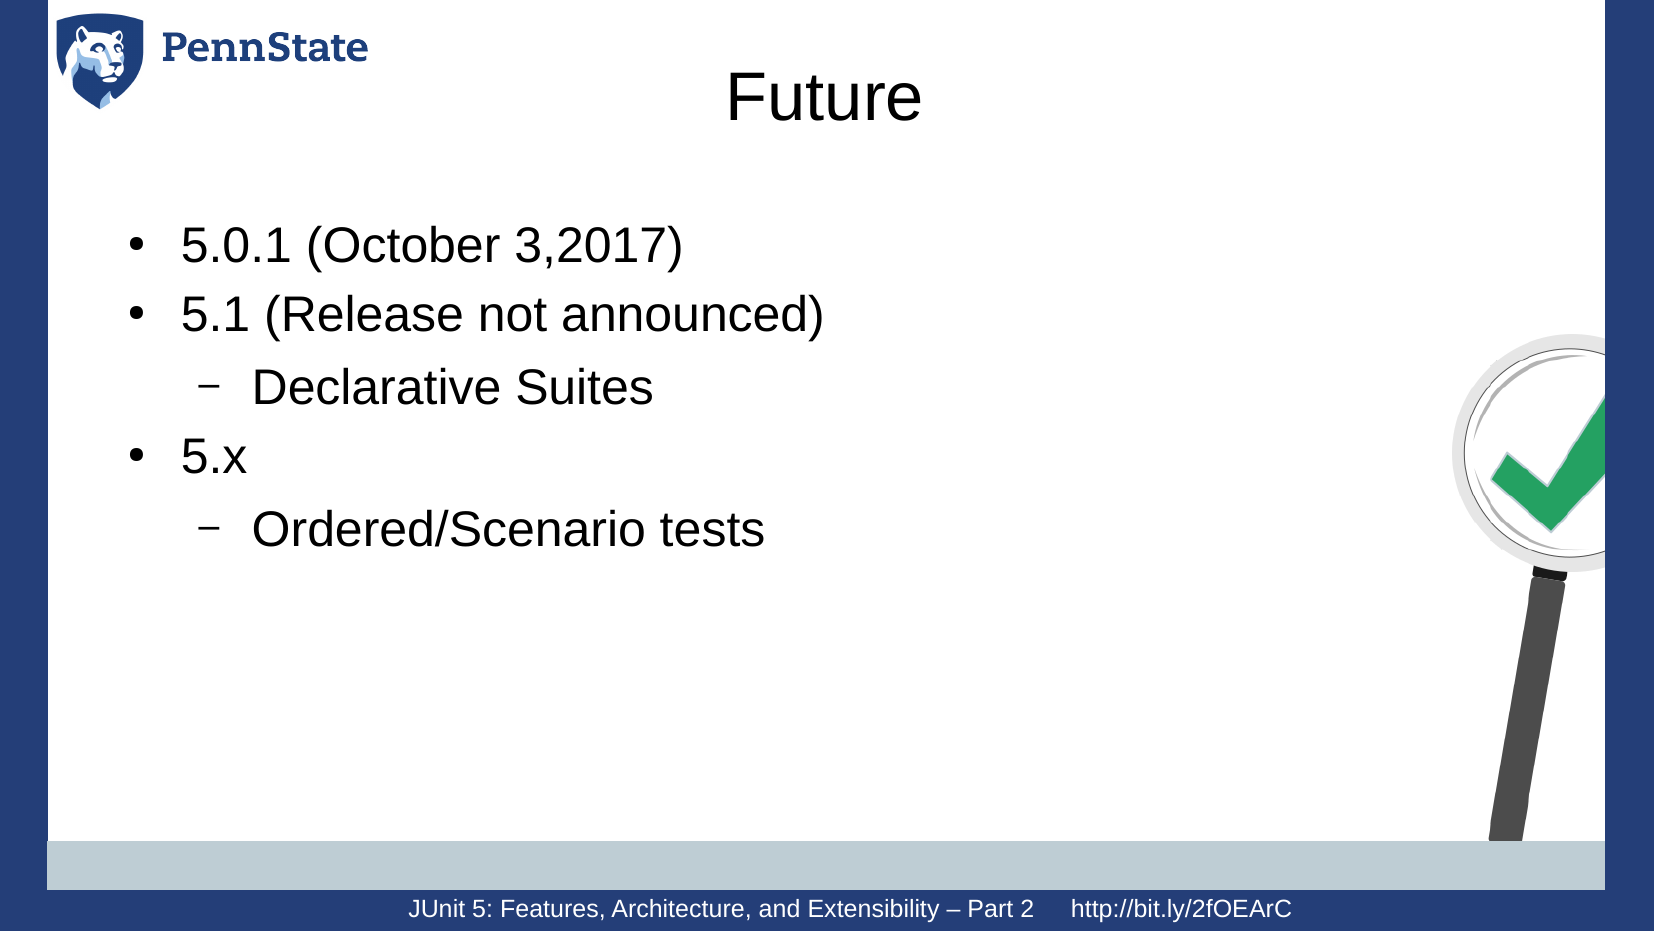

# Future
5.0.1 (October 3,2017)
5.1 (Release not announced)
Declarative Suites
5.x
Ordered/Scenario tests